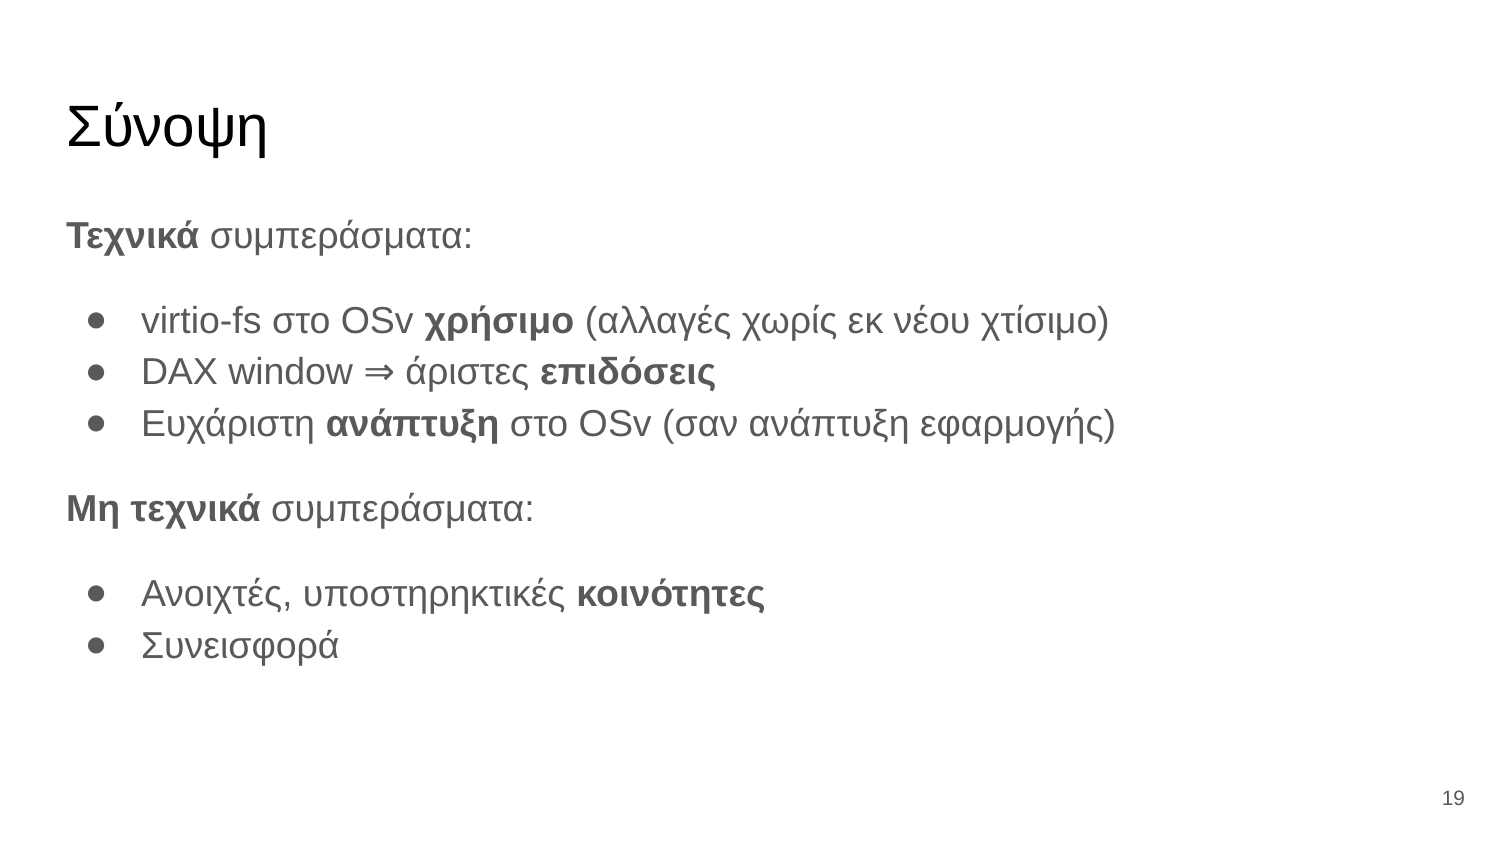

# Σύνοψη
Τεχνικά συμπεράσματα:
virtio-fs στο OSv χρήσιμο (αλλαγές χωρίς εκ νέου χτίσιμο)
DAX window ⇒ άριστες επιδόσεις
Ευχάριστη ανάπτυξη στο OSv (σαν ανάπτυξη εφαρμογής)
Μη τεχνικά συμπεράσματα:
Ανοιχτές, υποστηρηκτικές κοινότητες
Συνεισφορά